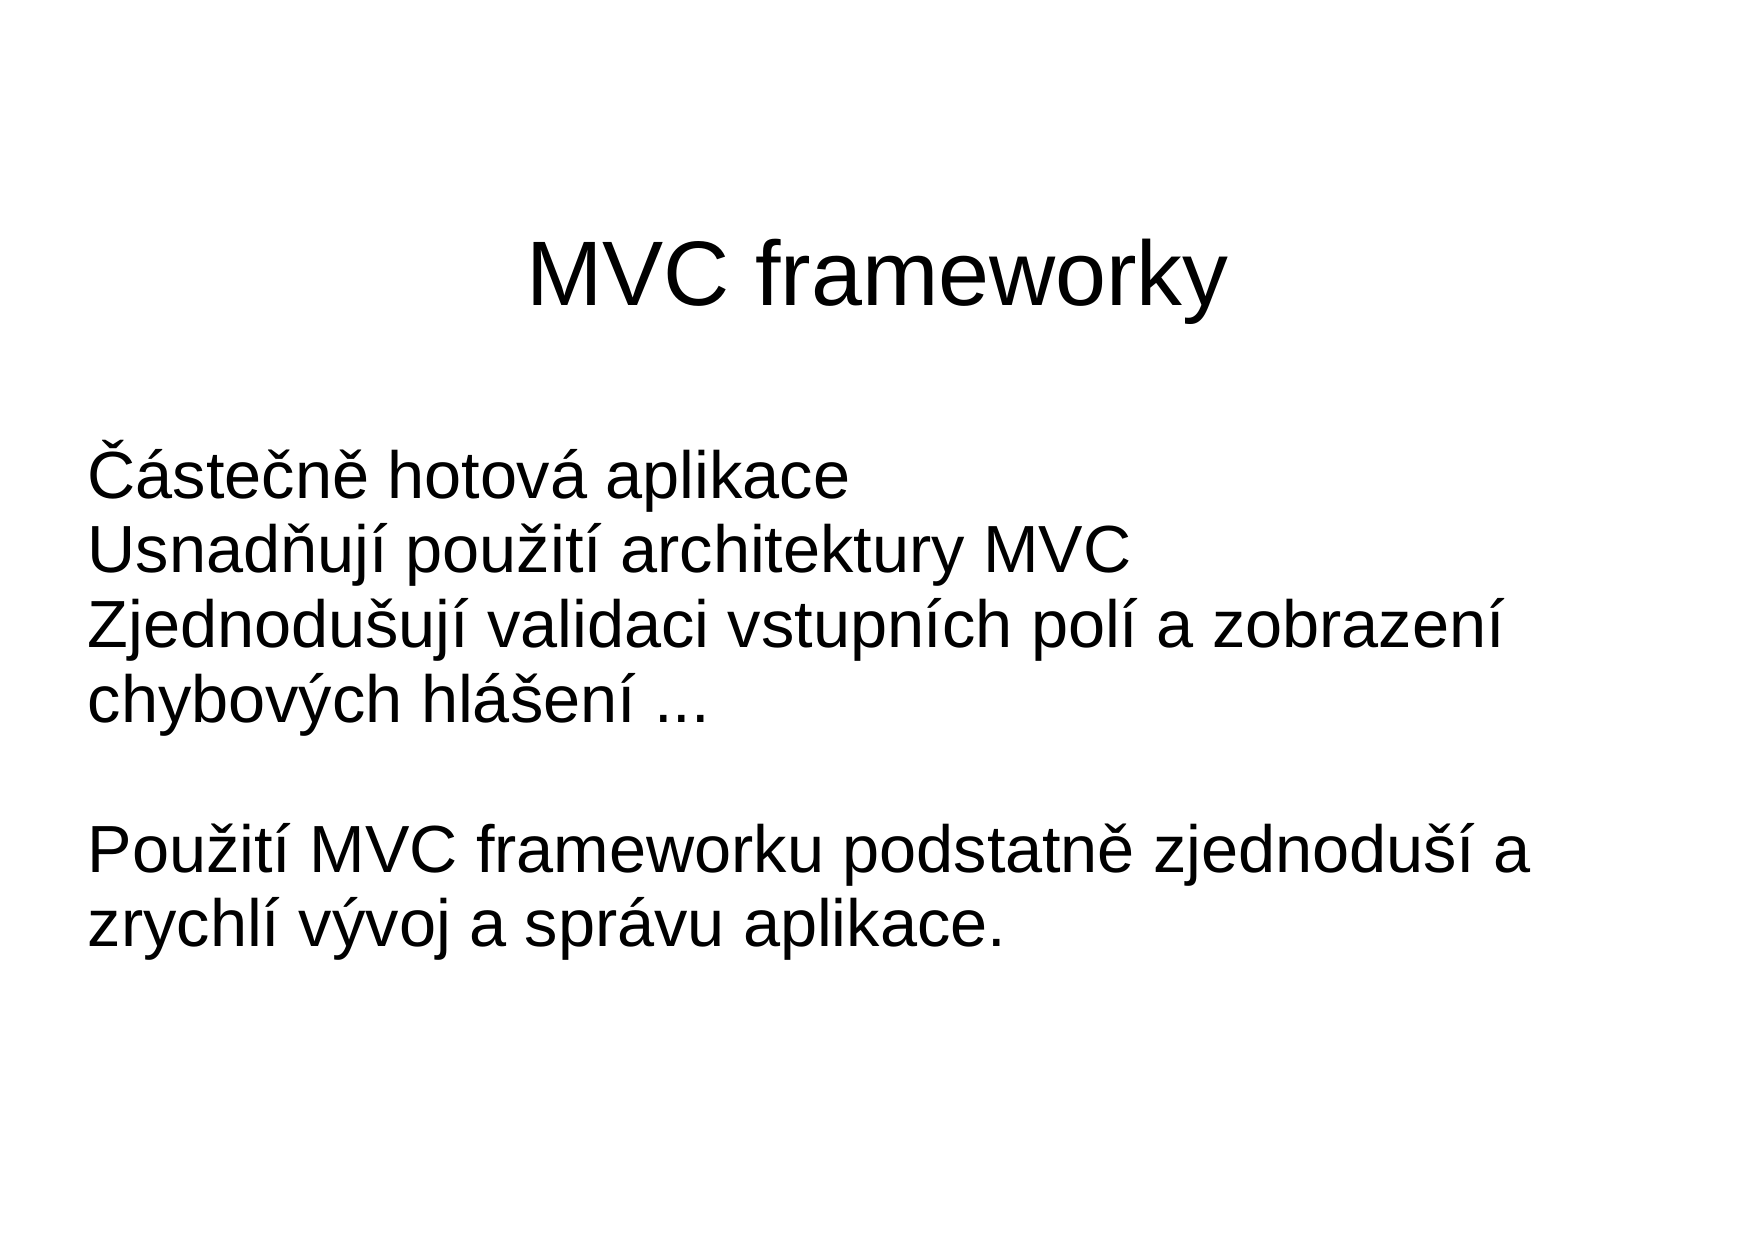

# MVC frameworky
Částečně hotová aplikace
Usnadňují použití architektury MVC
Zjednodušují validaci vstupních polí a zobrazení chybových hlášení ...
Použití MVC frameworku podstatně zjednoduší a zrychlí vývoj a správu aplikace.